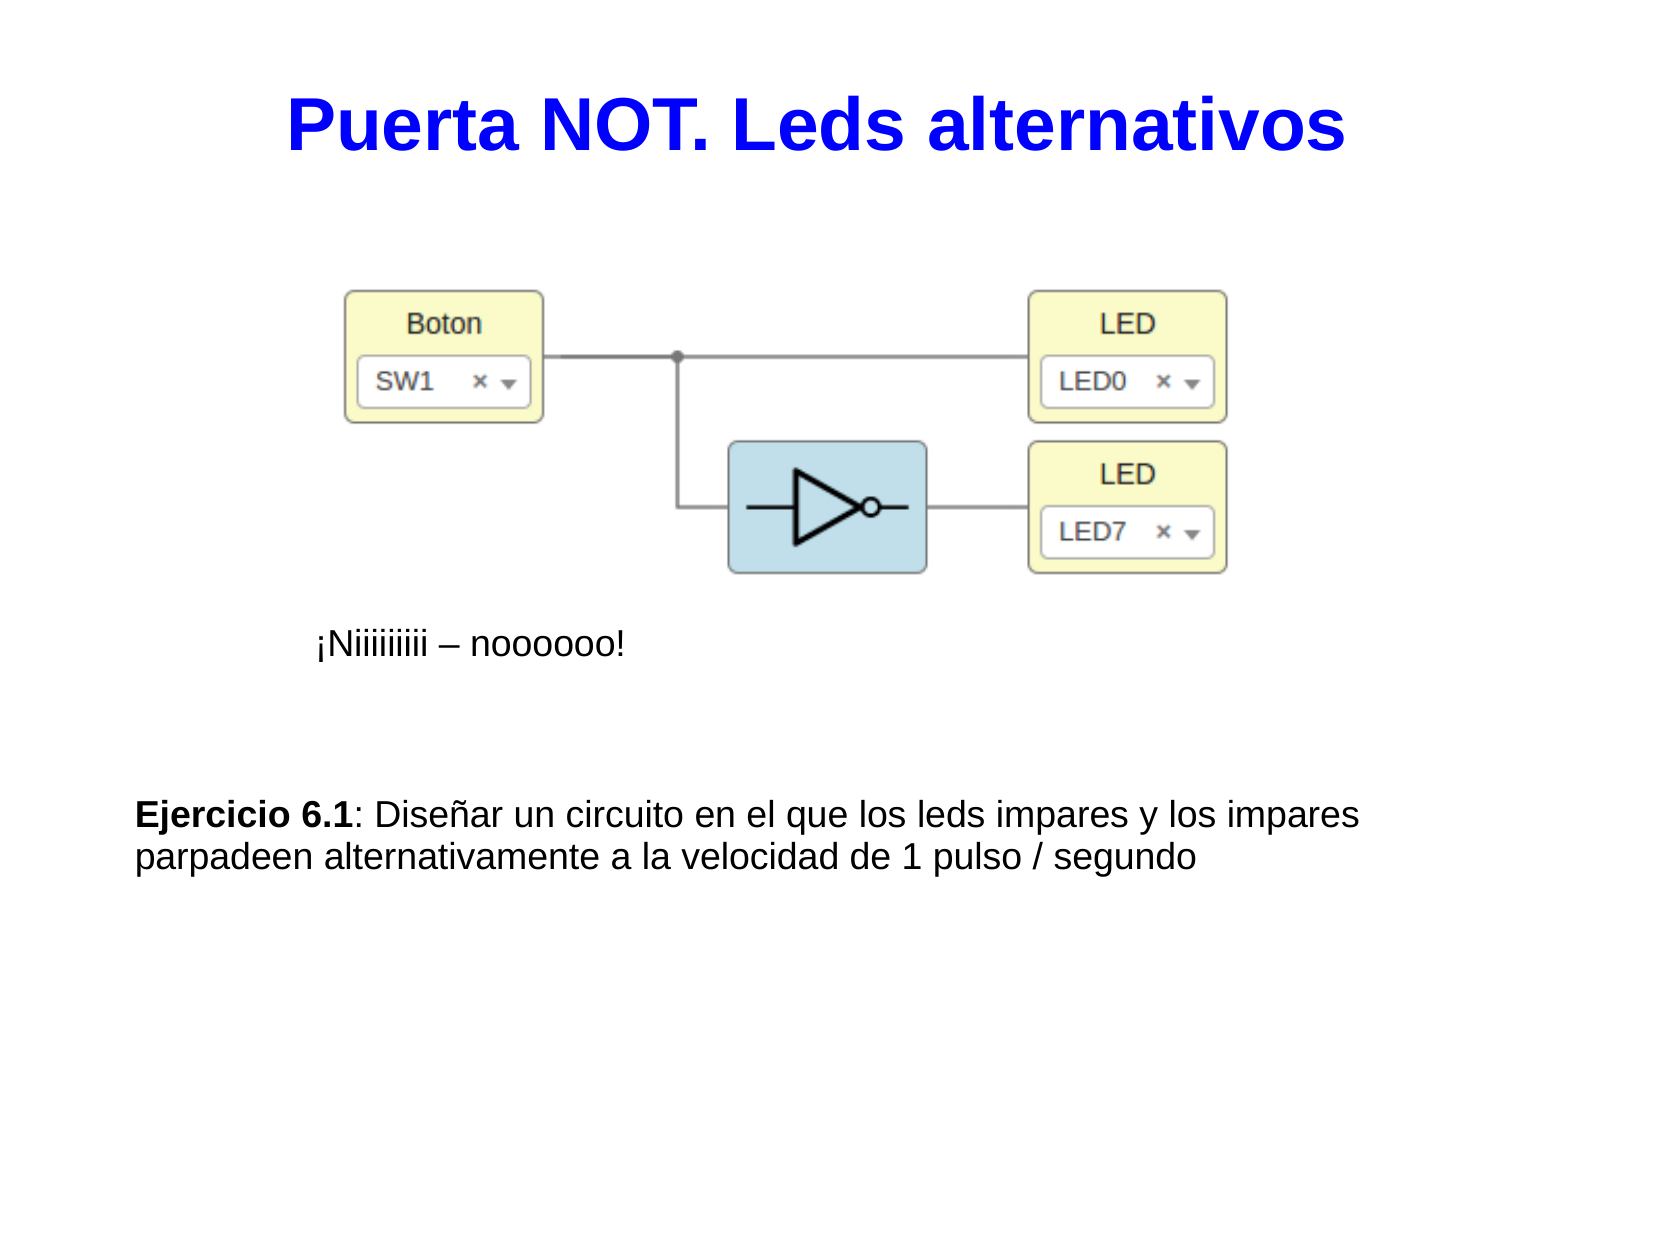

Puerta NOT. Leds alternativos
¡Niiiiiiiii – noooooo!
Ejercicio 6.1: Diseñar un circuito en el que los leds impares y los impares
parpadeen alternativamente a la velocidad de 1 pulso / segundo